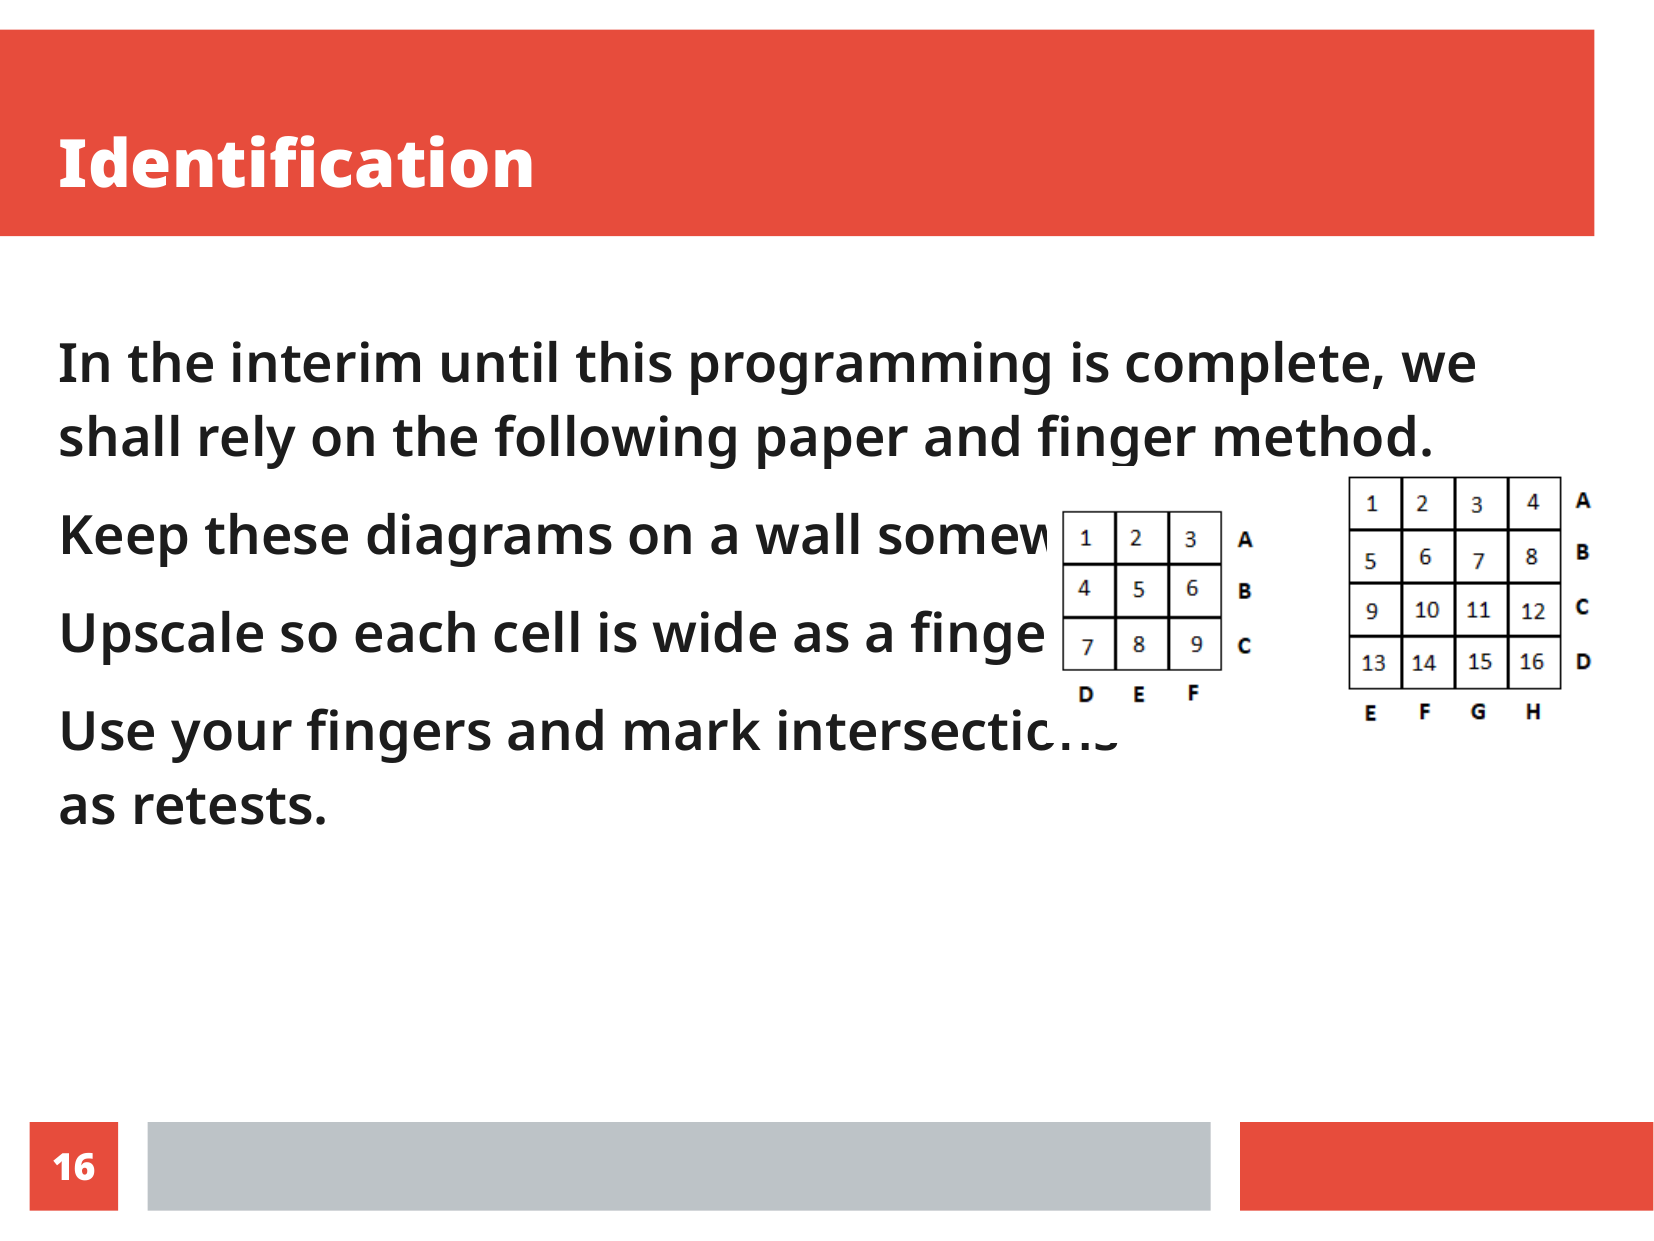

# Identification
In the interim until this programming is complete, we shall rely on the following paper and finger method.
Keep these diagrams on a wall somewhere
Upscale so each cell is wide as a finger
Use your fingers and mark intersections
as retests.
16